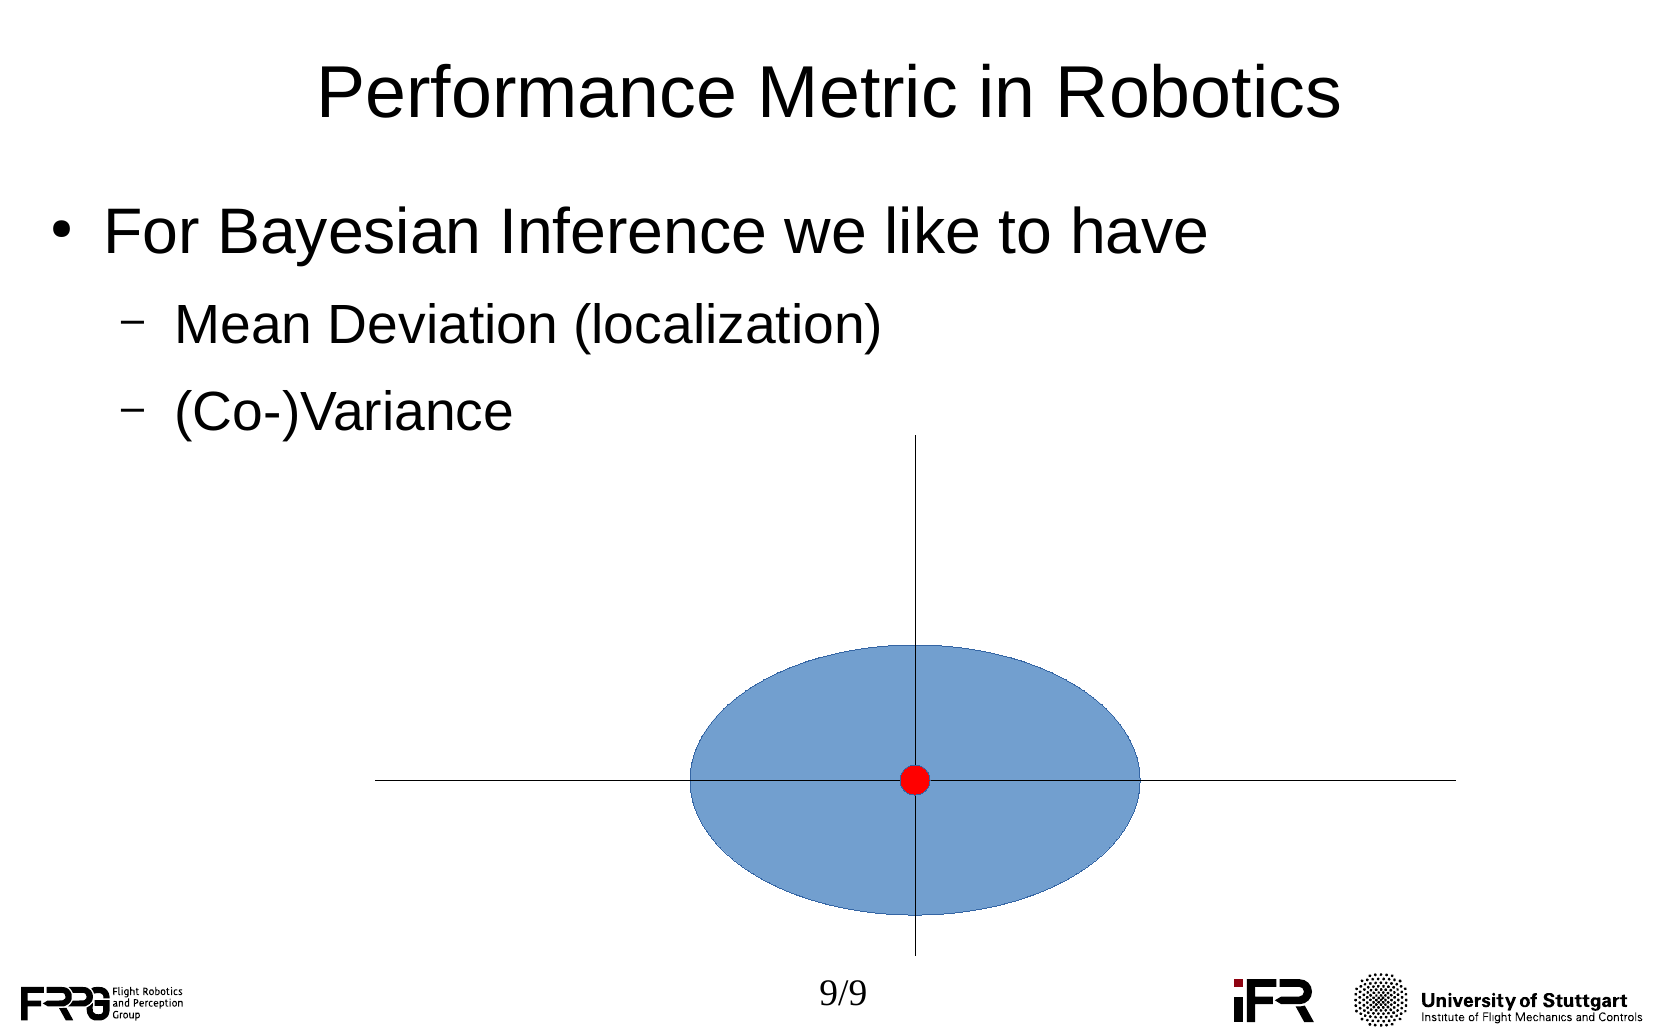

# Performance Metric in Robotics
For Bayesian Inference we like to have
Mean Deviation (localization)
(Co-)Variance
9